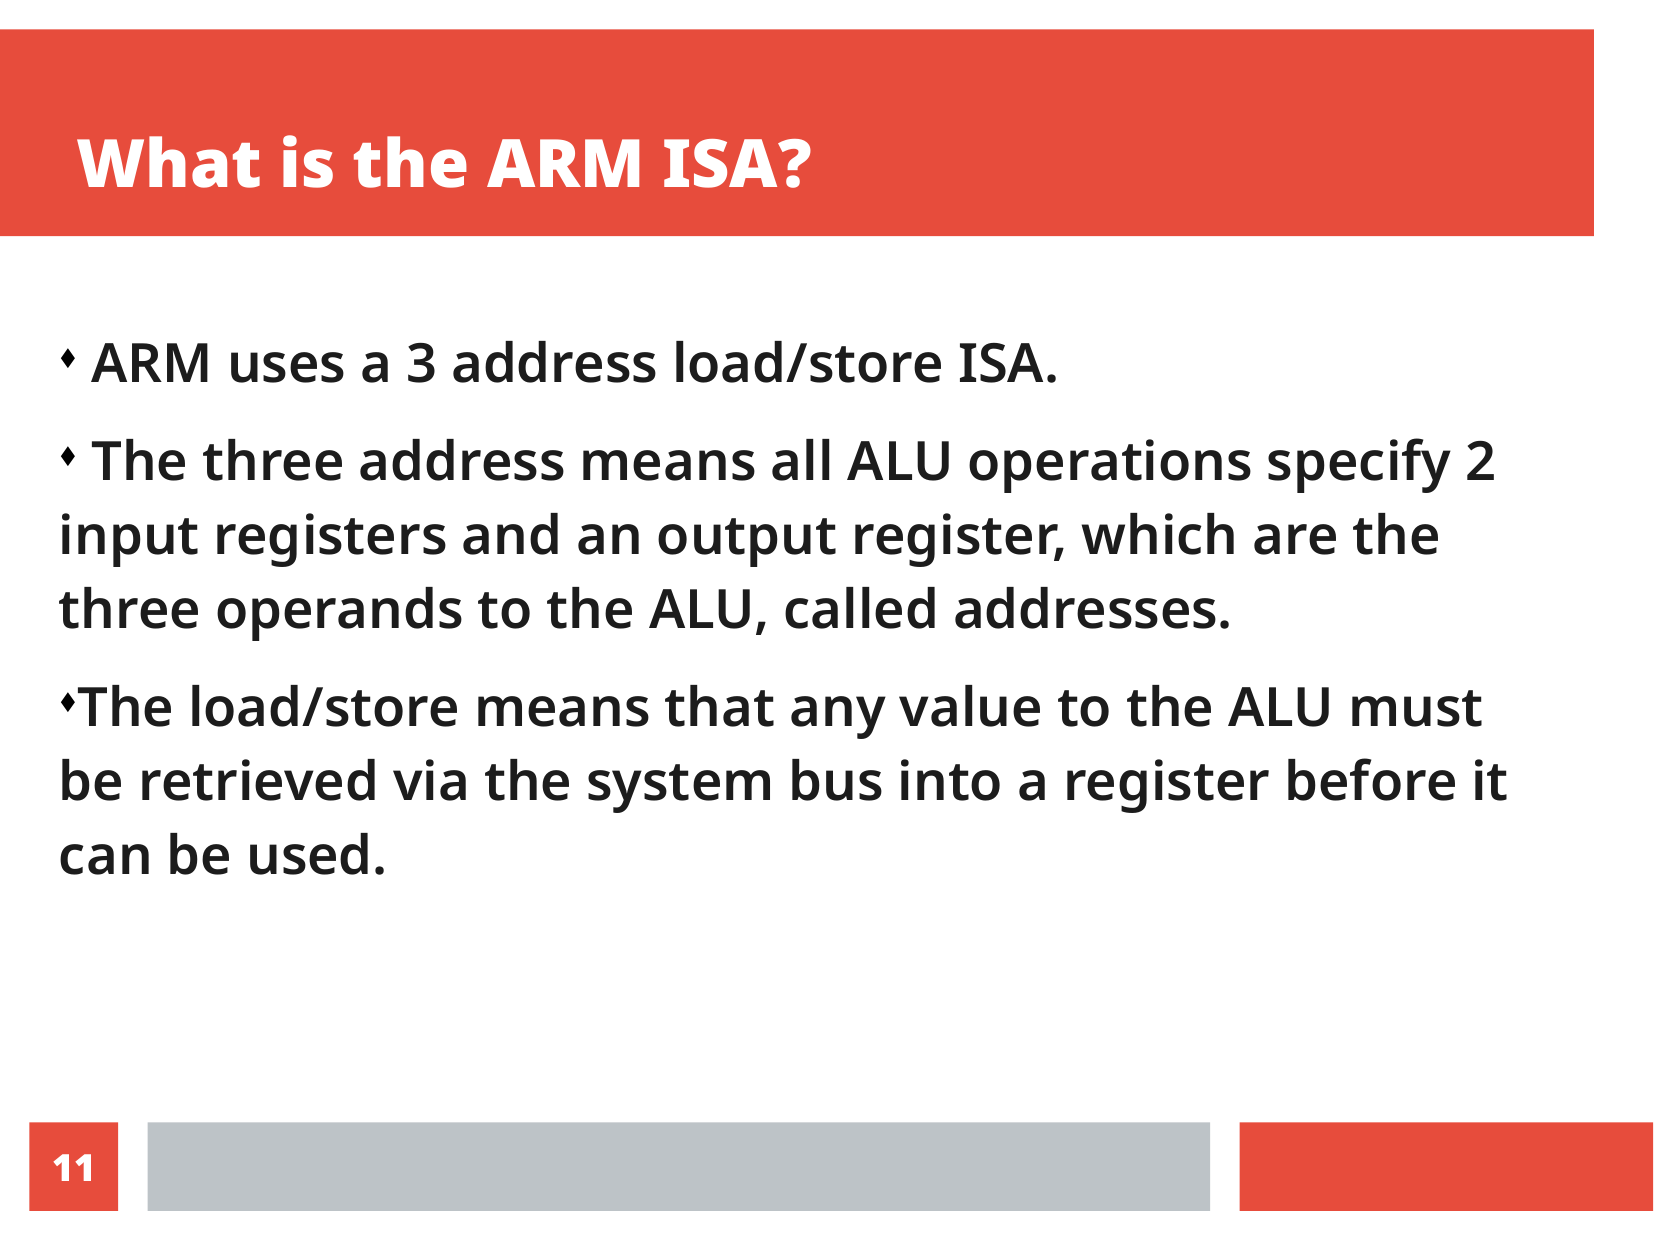

# What is the ARM ISA?
 ARM uses a 3 address load/store ISA.
 The three address means all ALU operations specify 2 input registers and an output register, which are the three operands to the ALU, called addresses.
The load/store means that any value to the ALU must be retrieved via the system bus into a register before it can be used.
11